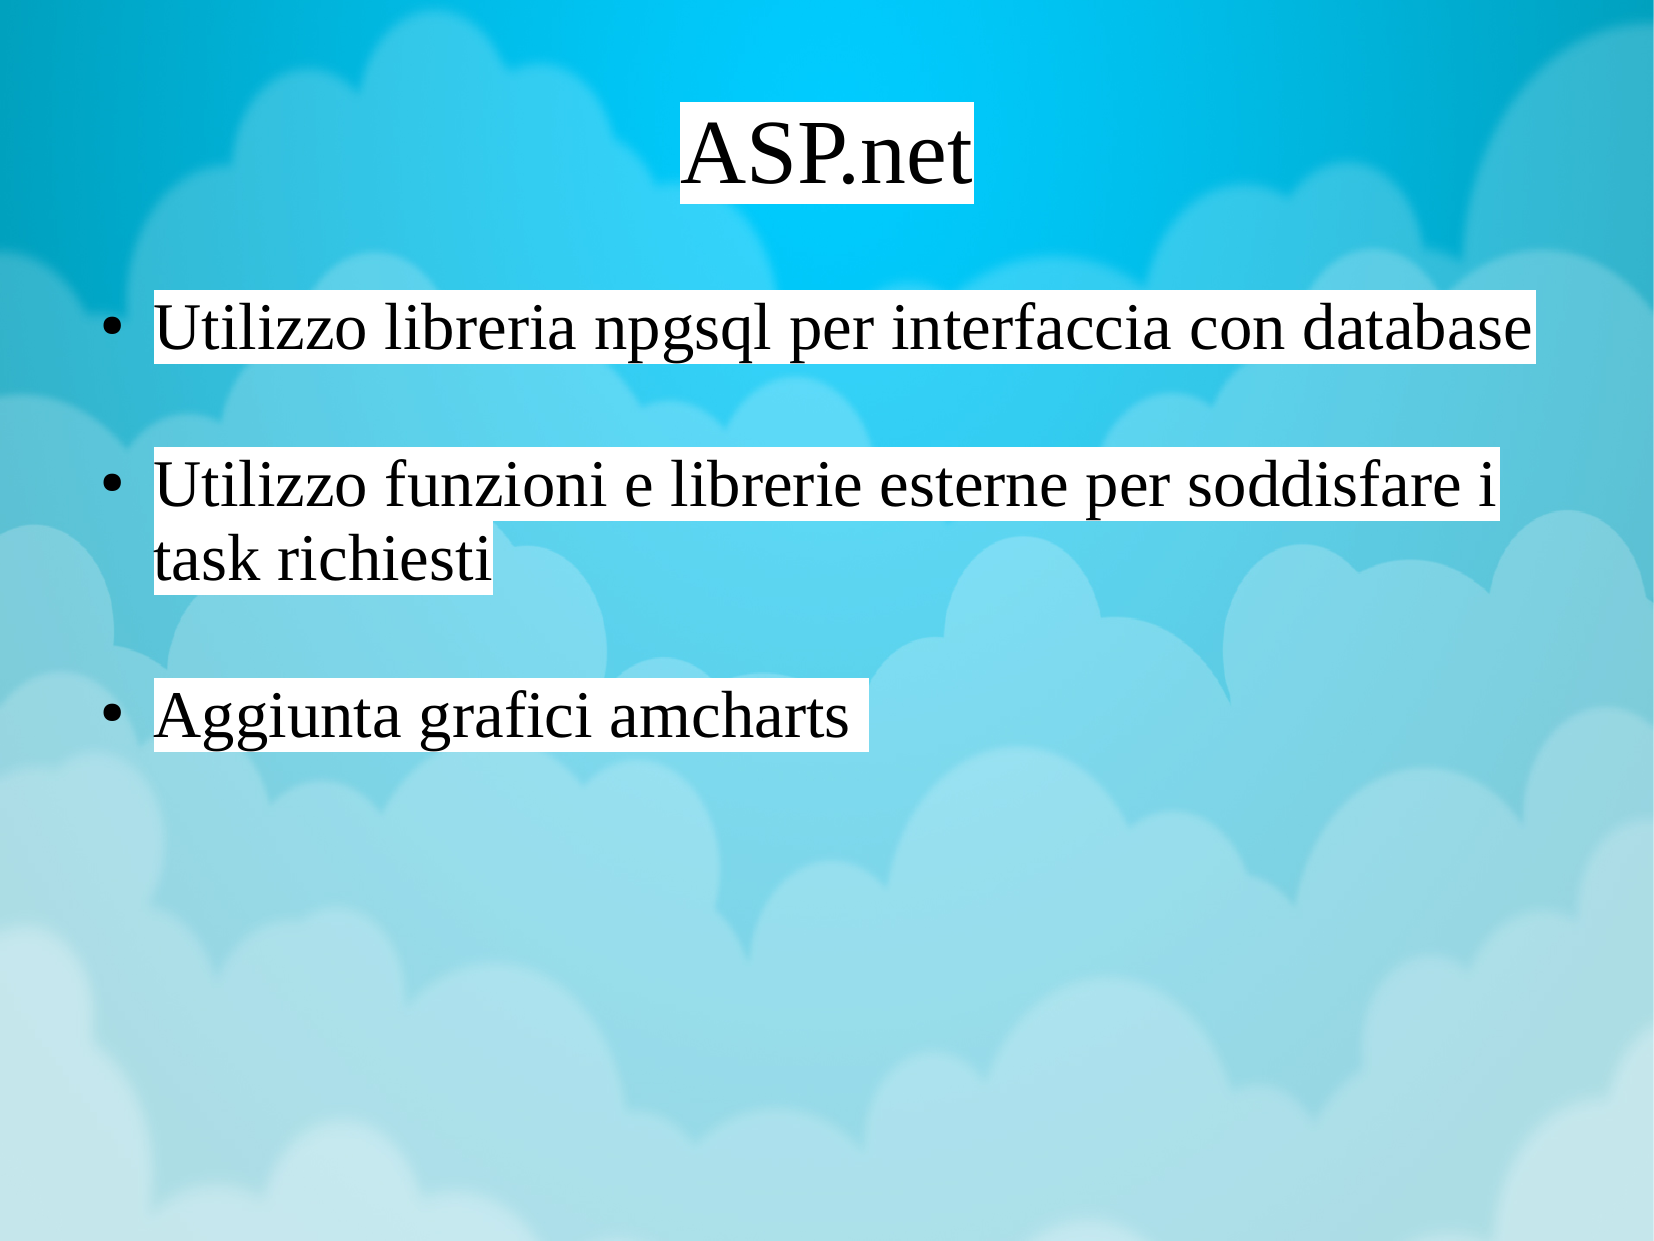

# ASP.net
Utilizzo libreria npgsql per interfaccia con database
Utilizzo funzioni e librerie esterne per soddisfare i task richiesti
Aggiunta grafici amcharts